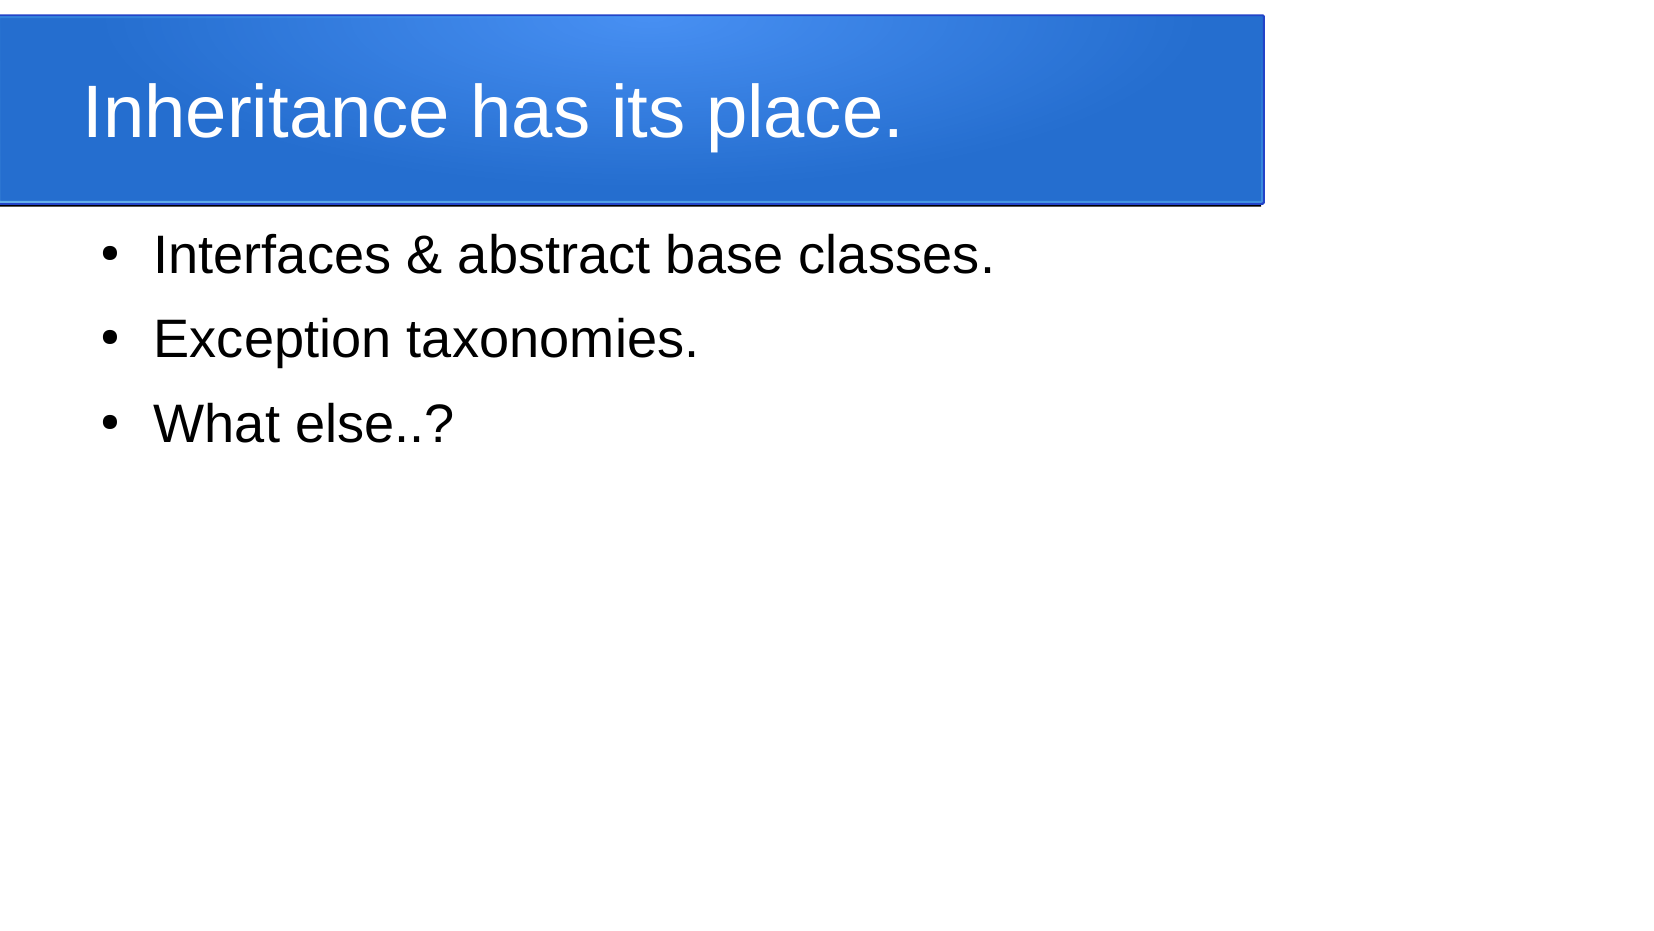

# Inheritance has its place.
Interfaces & abstract base classes.
Exception taxonomies.
What else..?